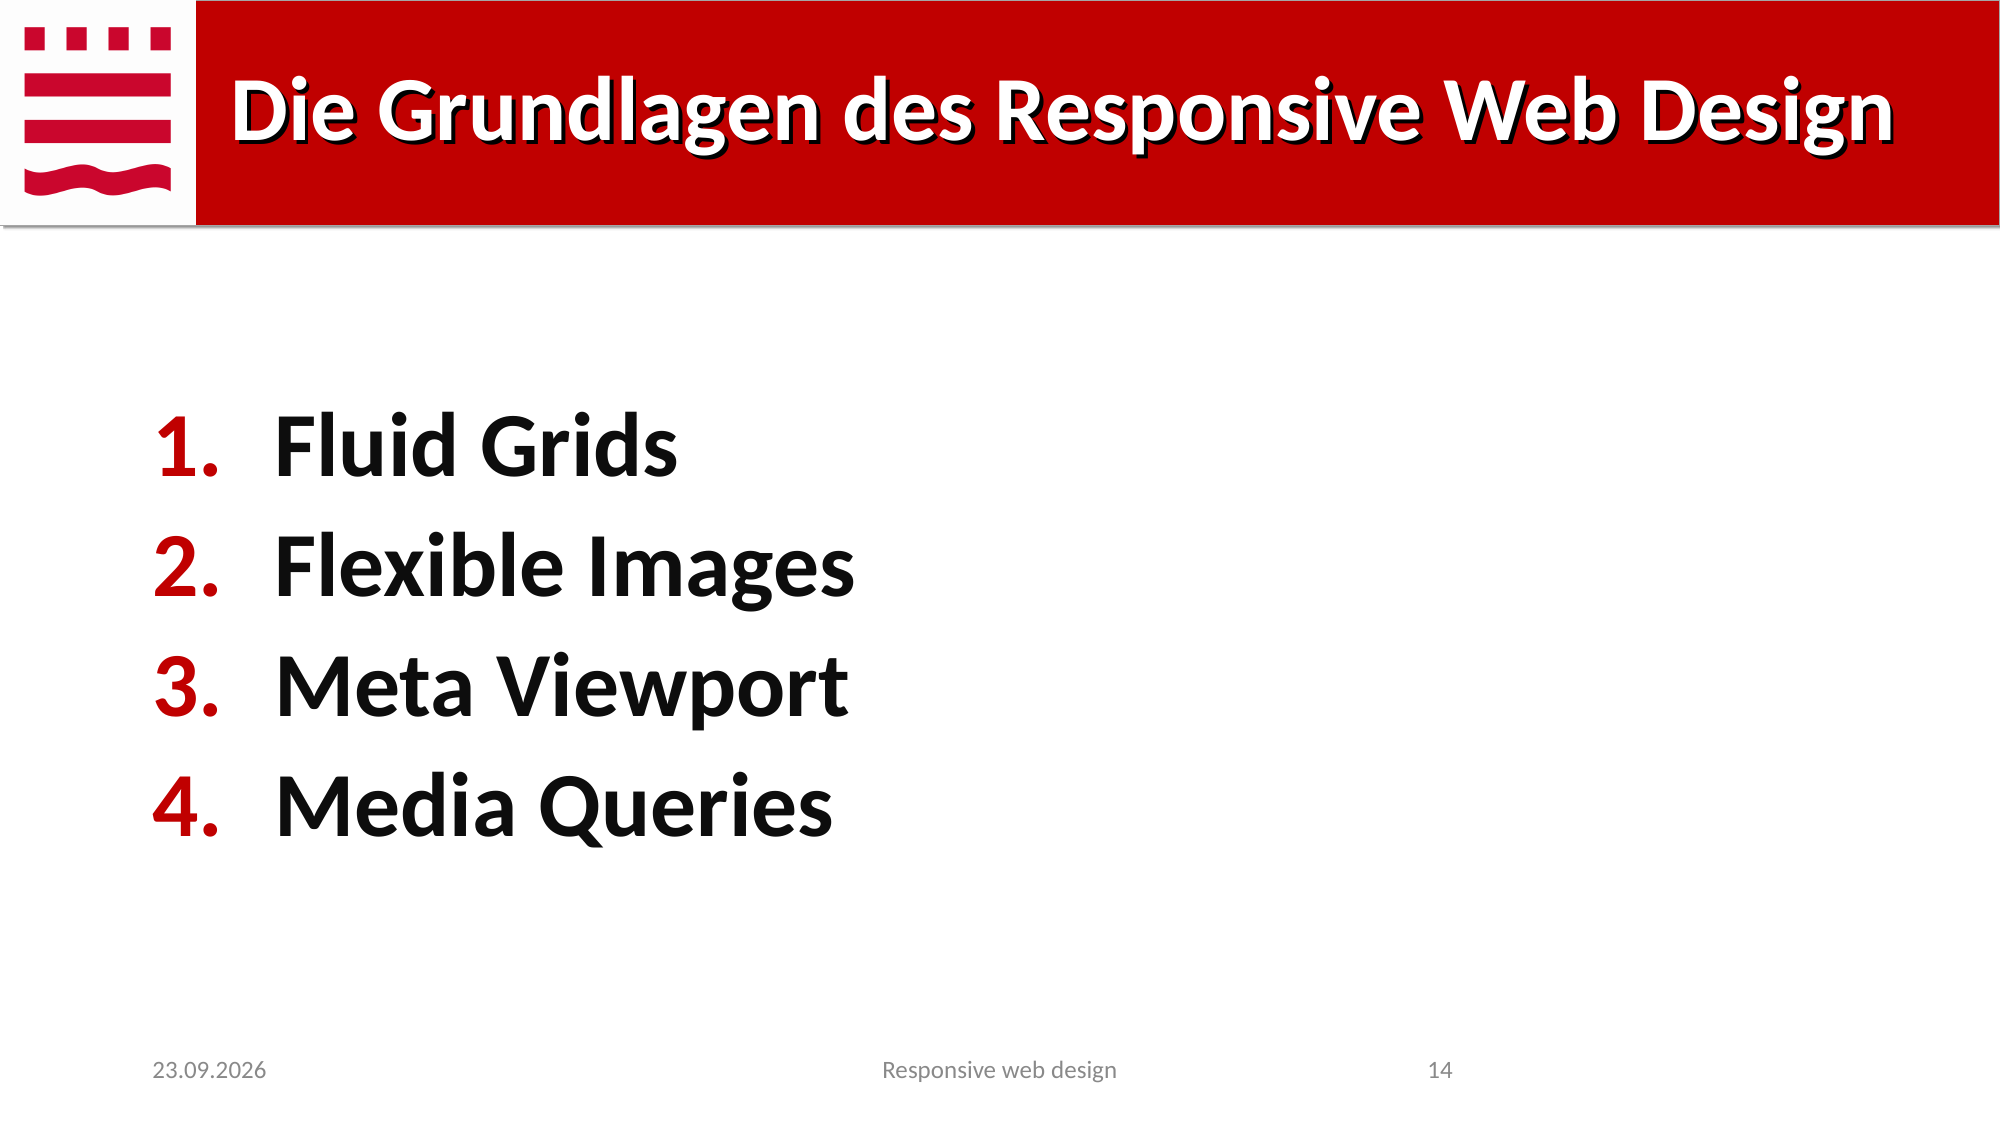

Die Grundlagen des Responsive Web Design
# Fluid Grids
Flexible Images
Meta Viewport
Media Queries
Responsive web design
14